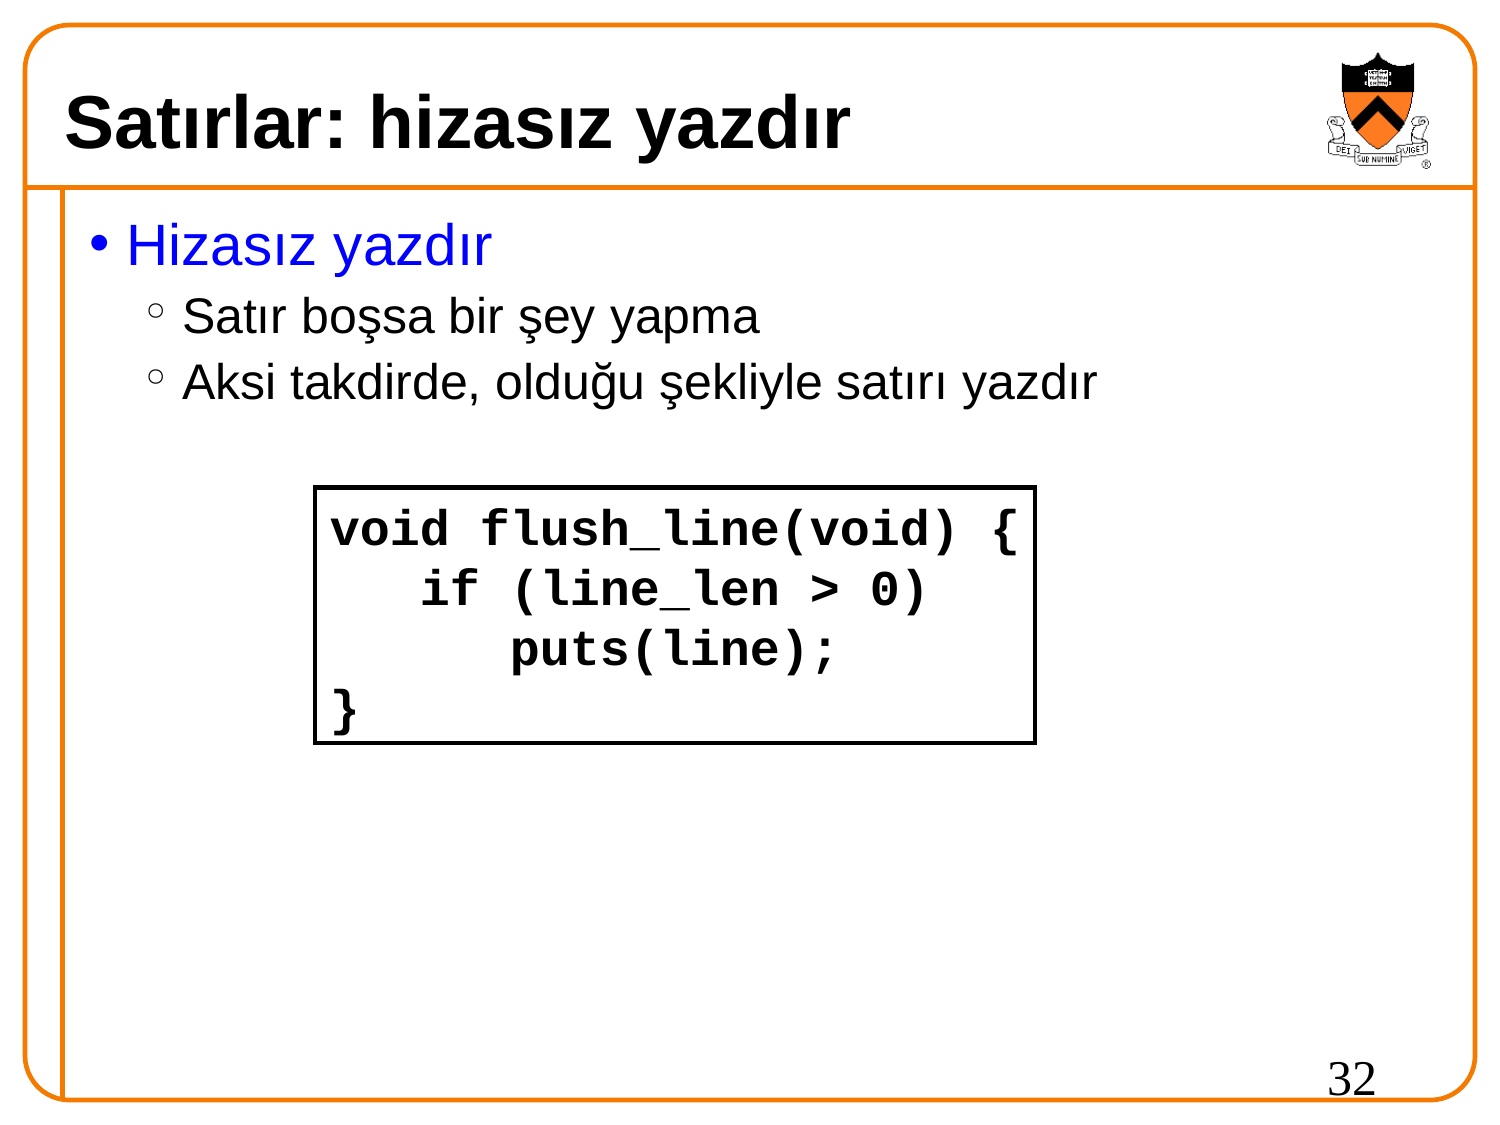

# Satırlar: hizasız yazdır
Hizasız yazdır
Satır boşsa bir şey yapma
Aksi takdirde, olduğu şekliyle satırı yazdır
void flush_line(void) {
 if (line_len > 0)
 puts(line);
}
32